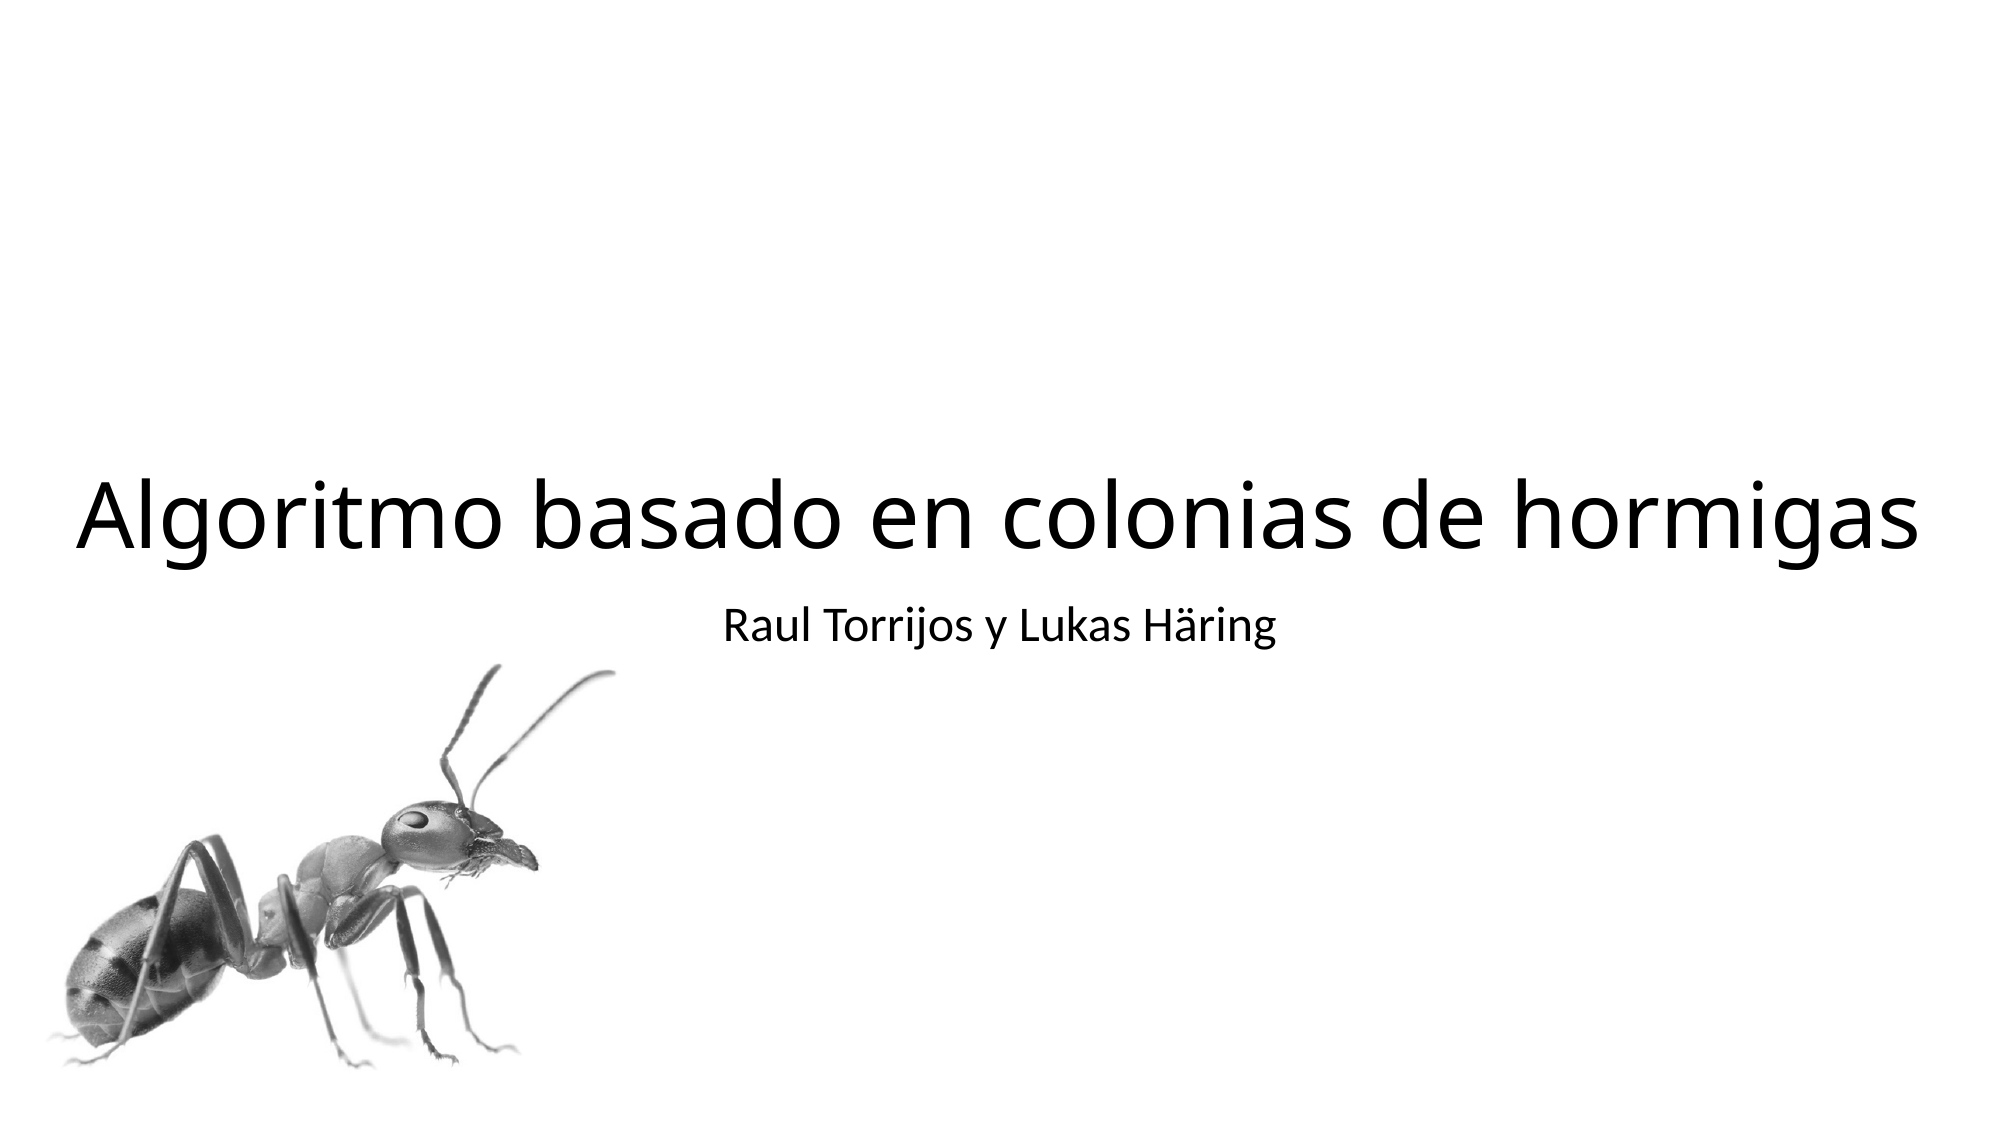

# Algoritmo basado en colonias de hormigas
Raul Torrijos y Lukas Häring